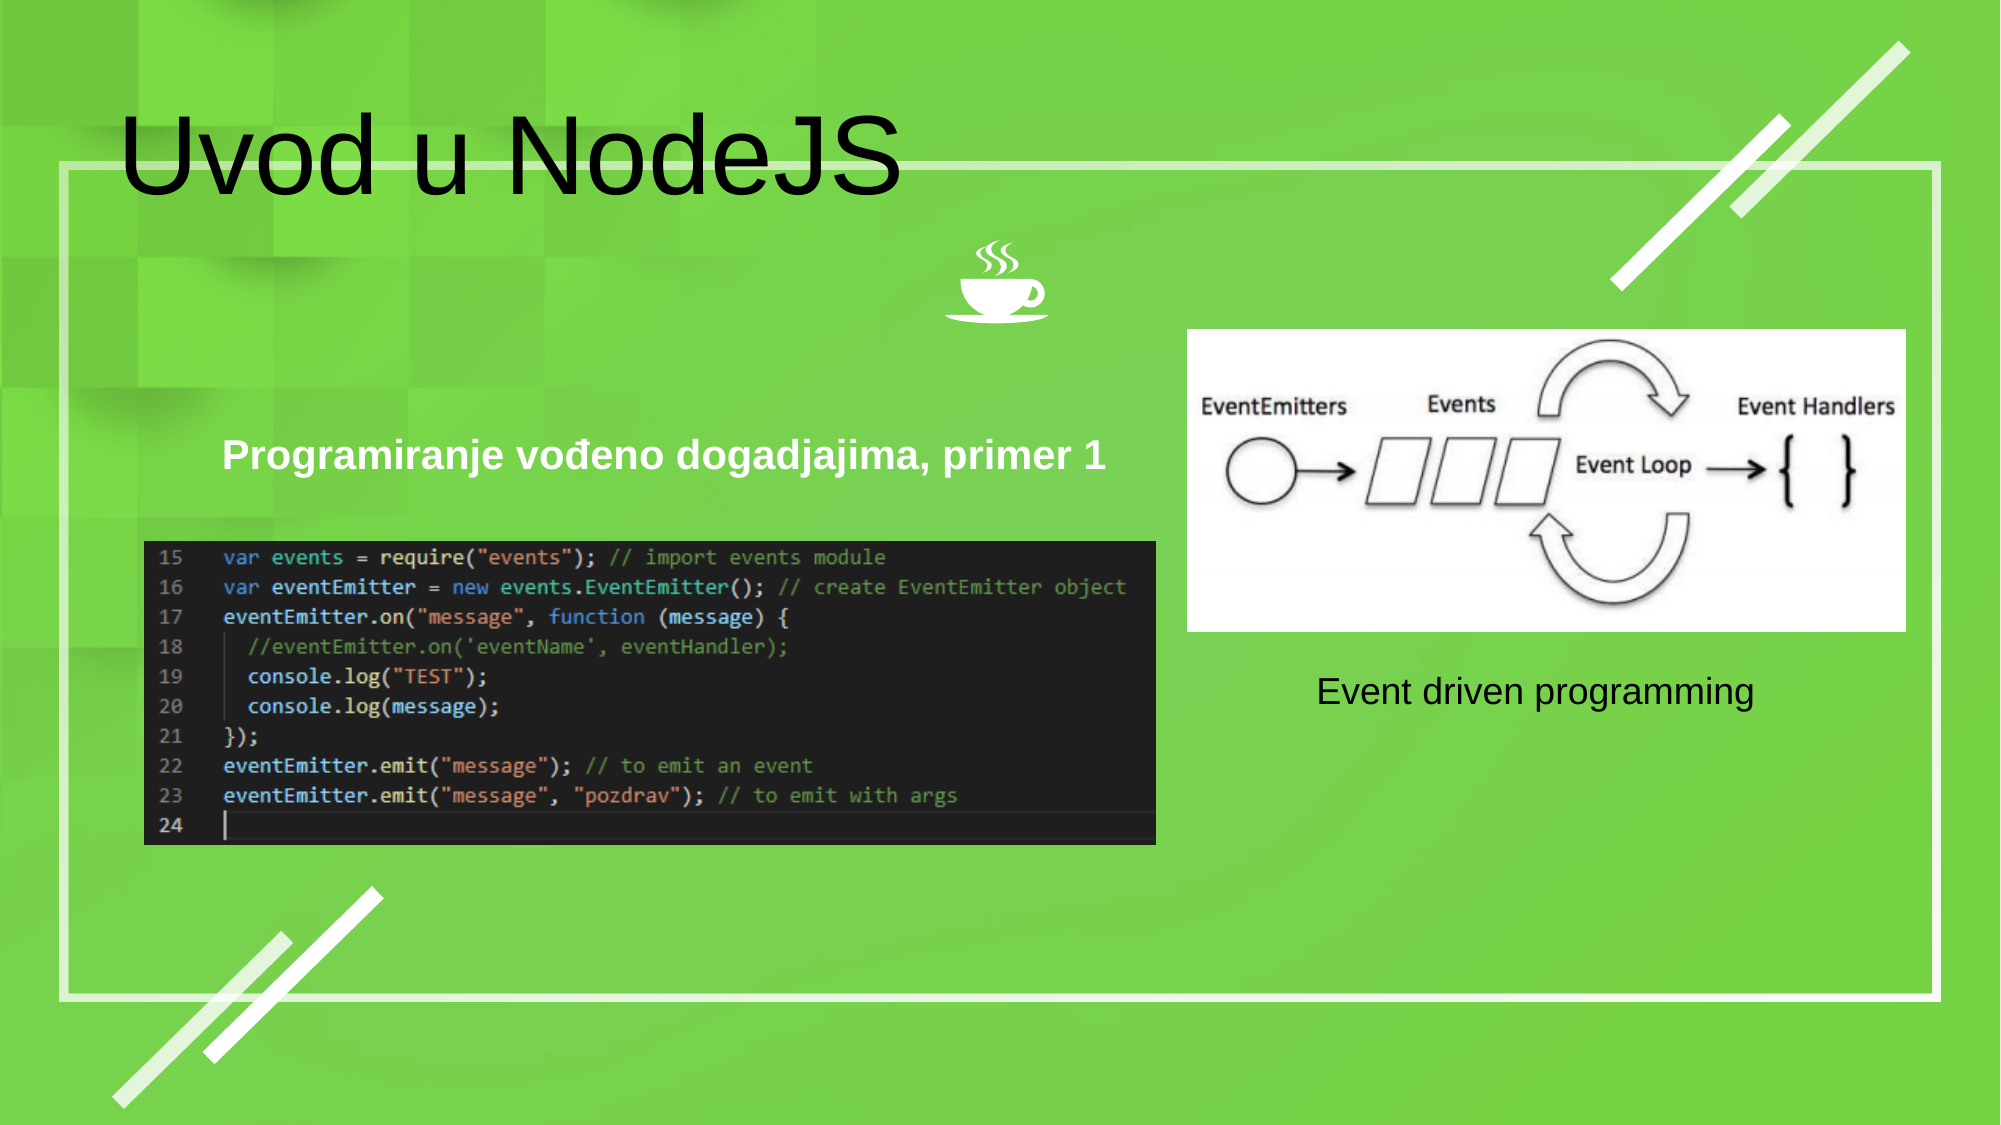

Uvod u NodeJS
Programiranje vođeno dogadjajima, primer 1
Event driven programming